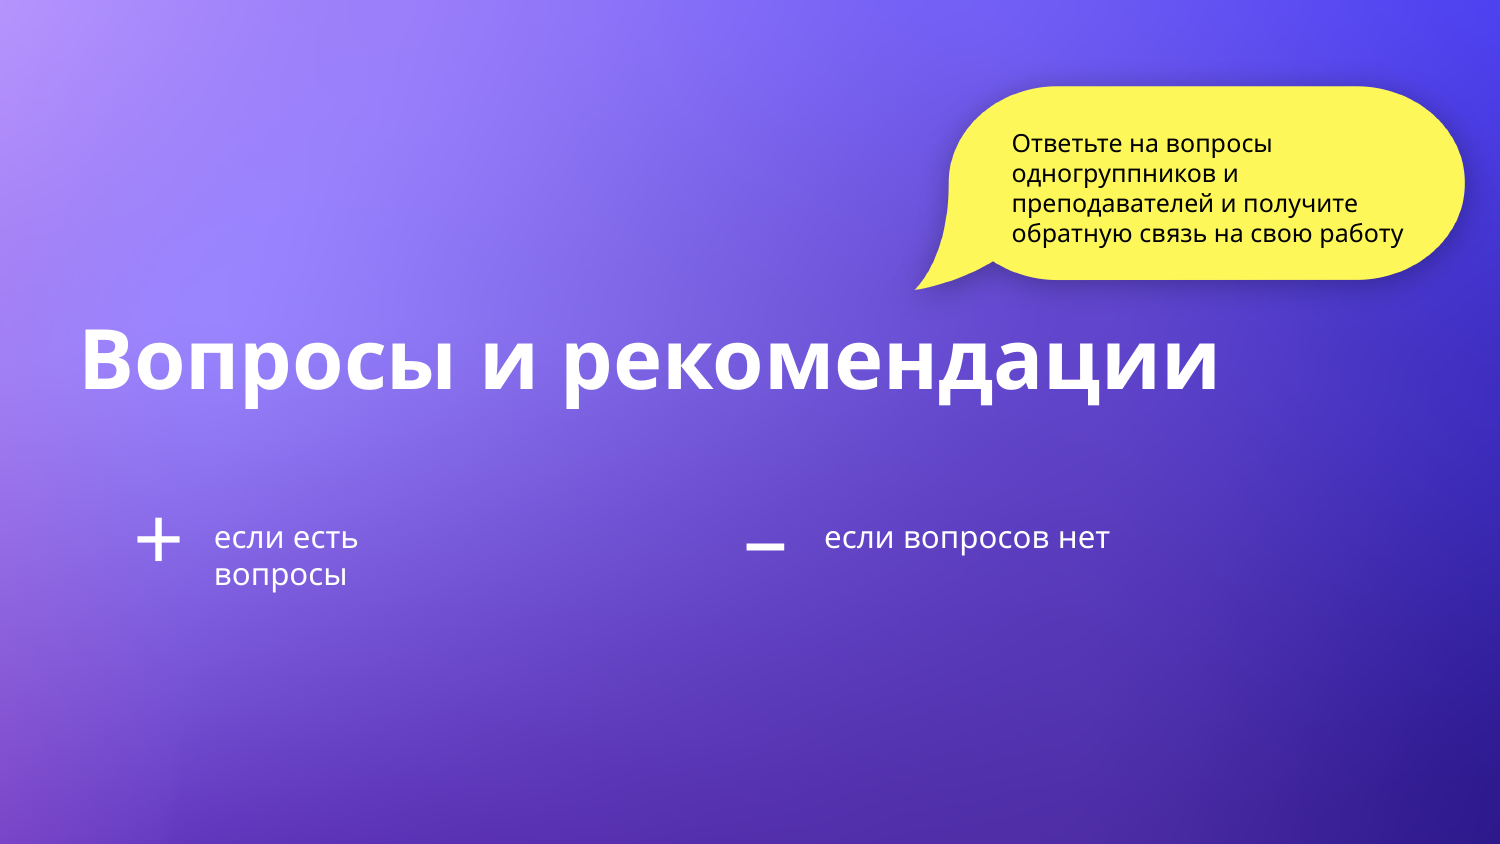

Ответьте на вопросы одногруппников и преподавателей и получите обратную связь на свою работу
Вопросы и рекомендации
+
–
если есть вопросы
если вопросов нет